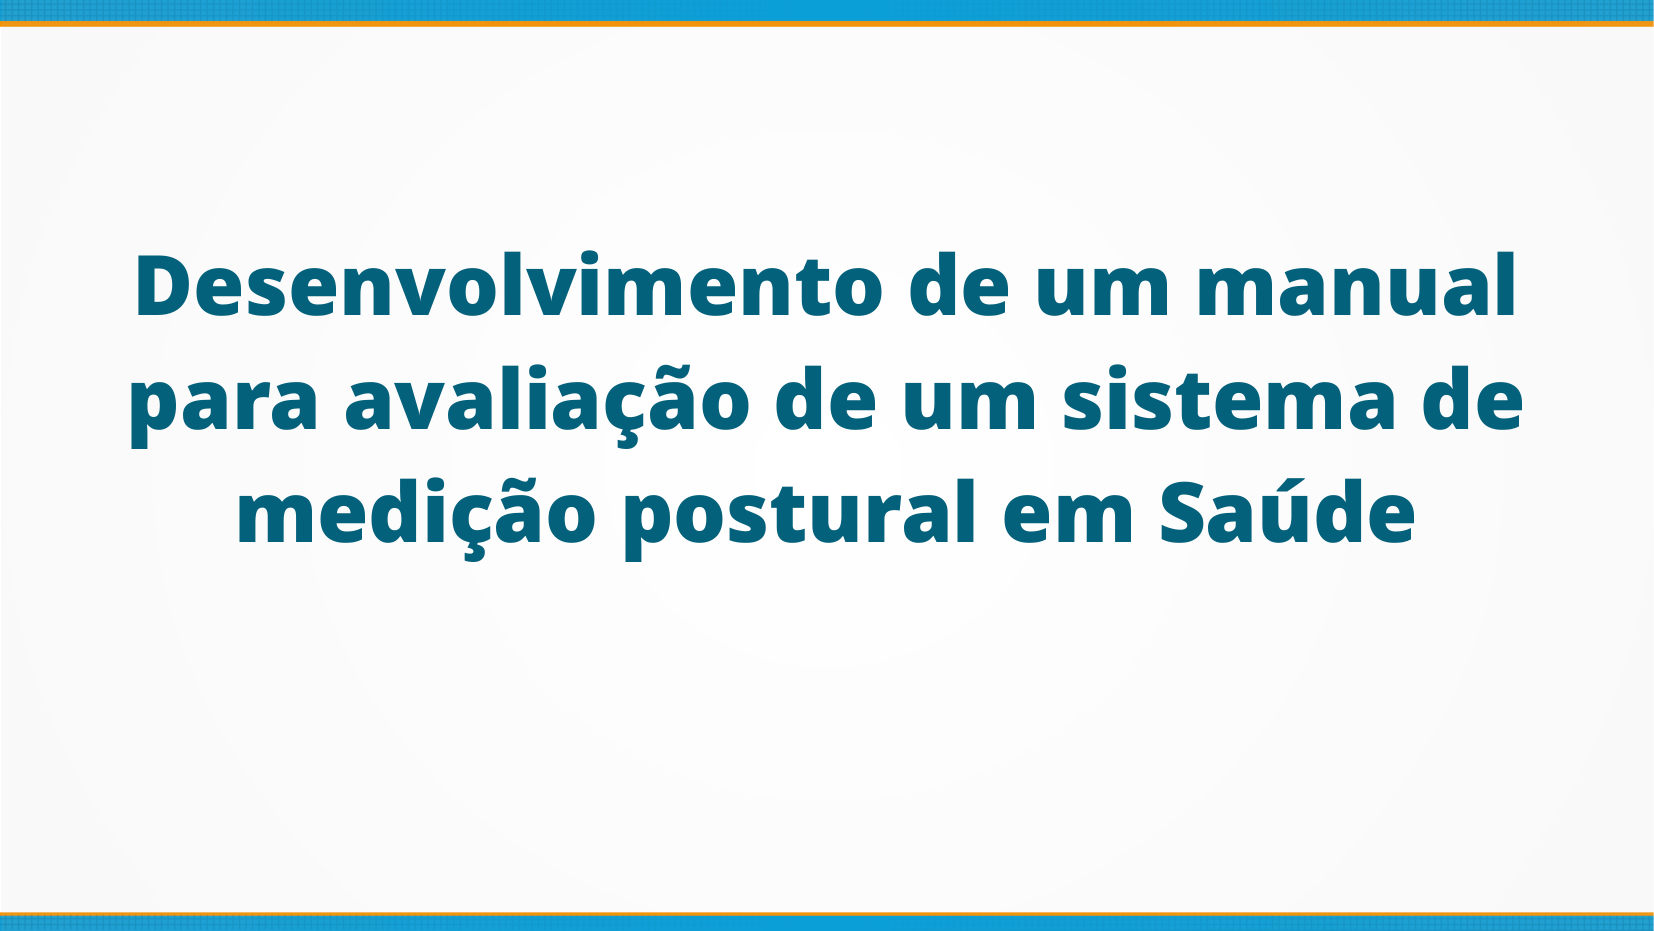

# Desenvolvimento de um manual para avaliação de um sistema de medição postural em Saúde